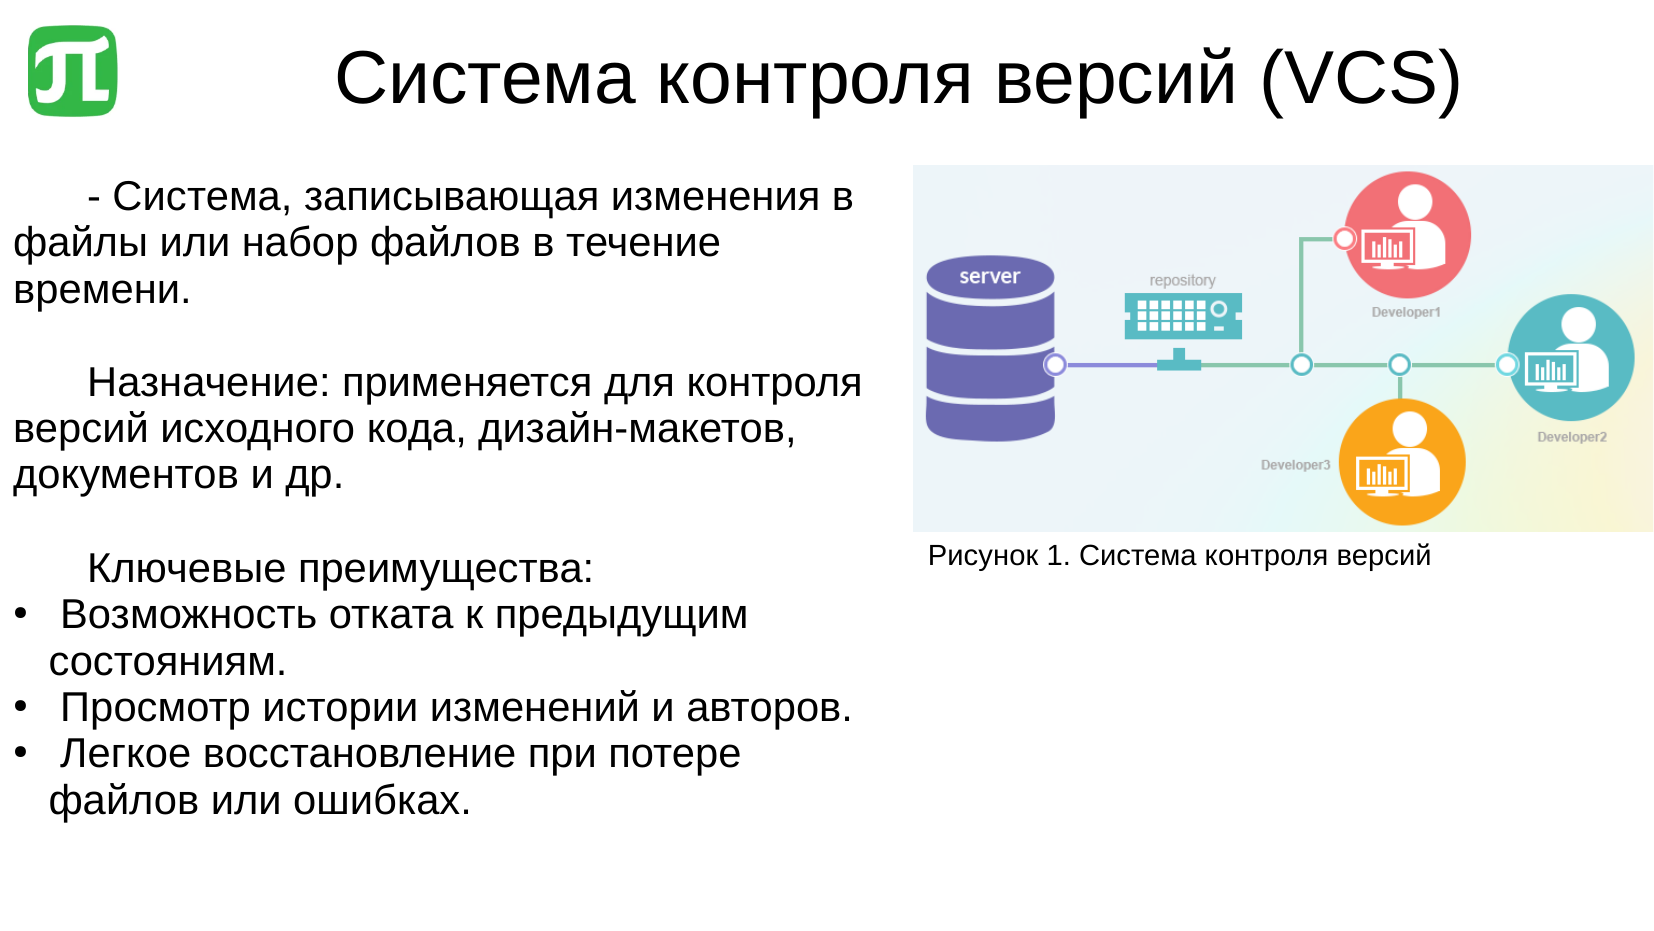

# Система контроля версий (VCS)
	- Система, записывающая изменения в файлы или набор файлов в течение времени.
	Назначение: применяется для контроля версий исходного кода, дизайн-макетов, документов и др.
	Ключевые преимущества:
 Возможность отката к предыдущим состояниям.
 Просмотр истории изменений и авторов.
 Легкое восстановление при потере файлов или ошибках.
Рисунок 1. Система контроля версий